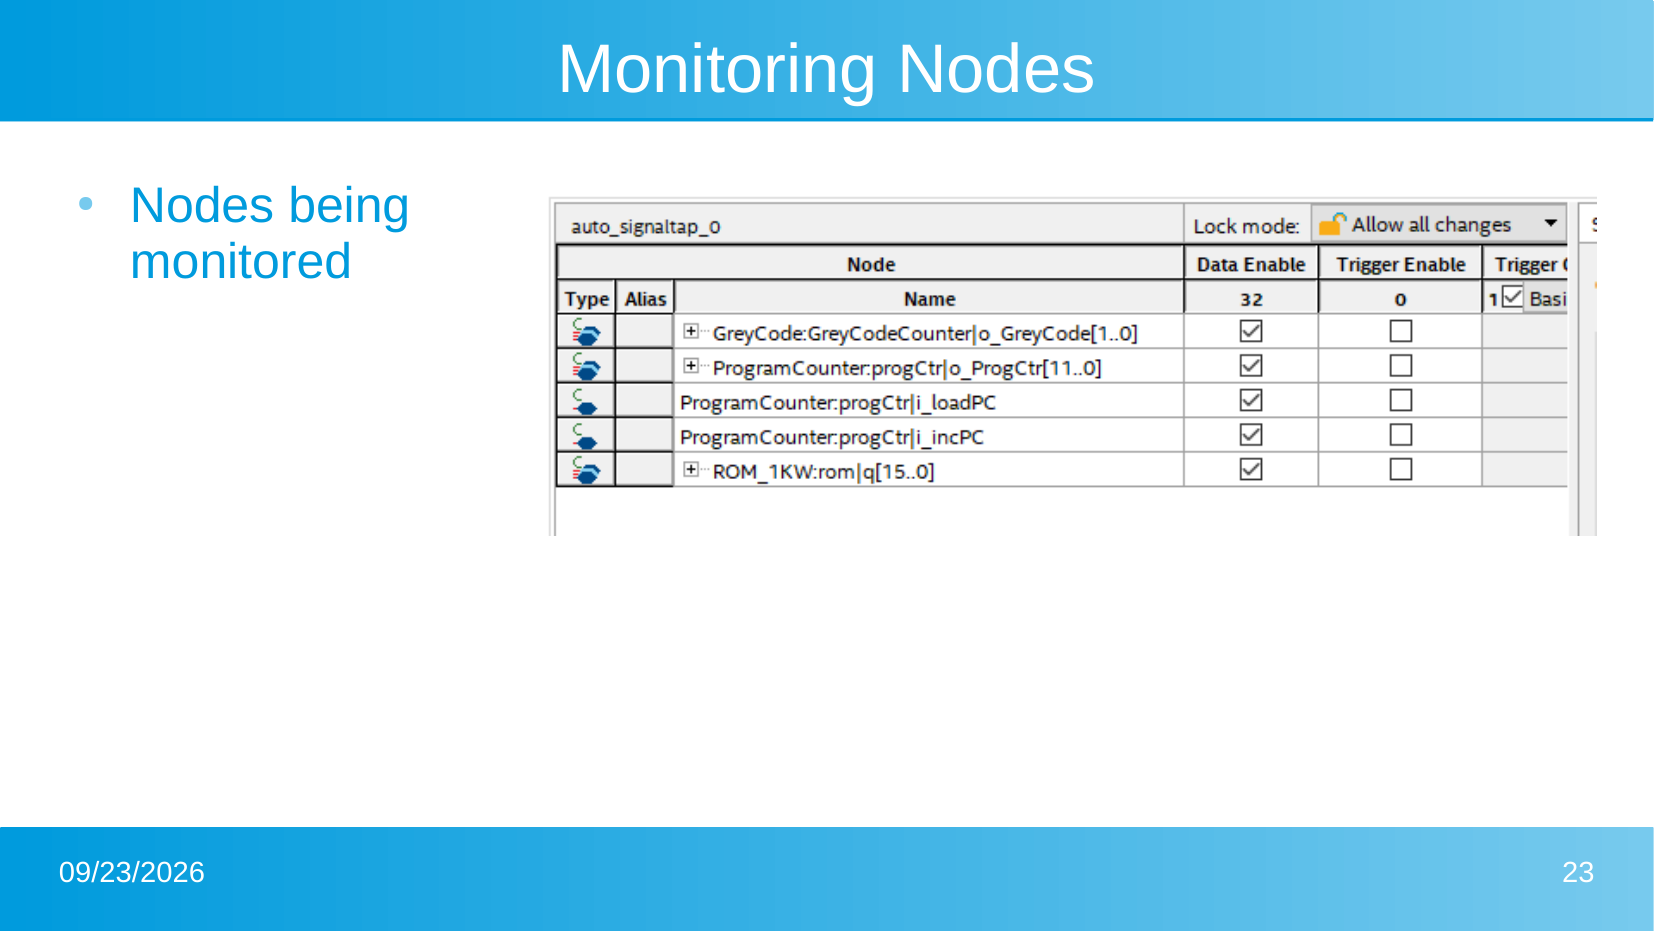

# Monitoring Nodes
Nodes being monitored
23